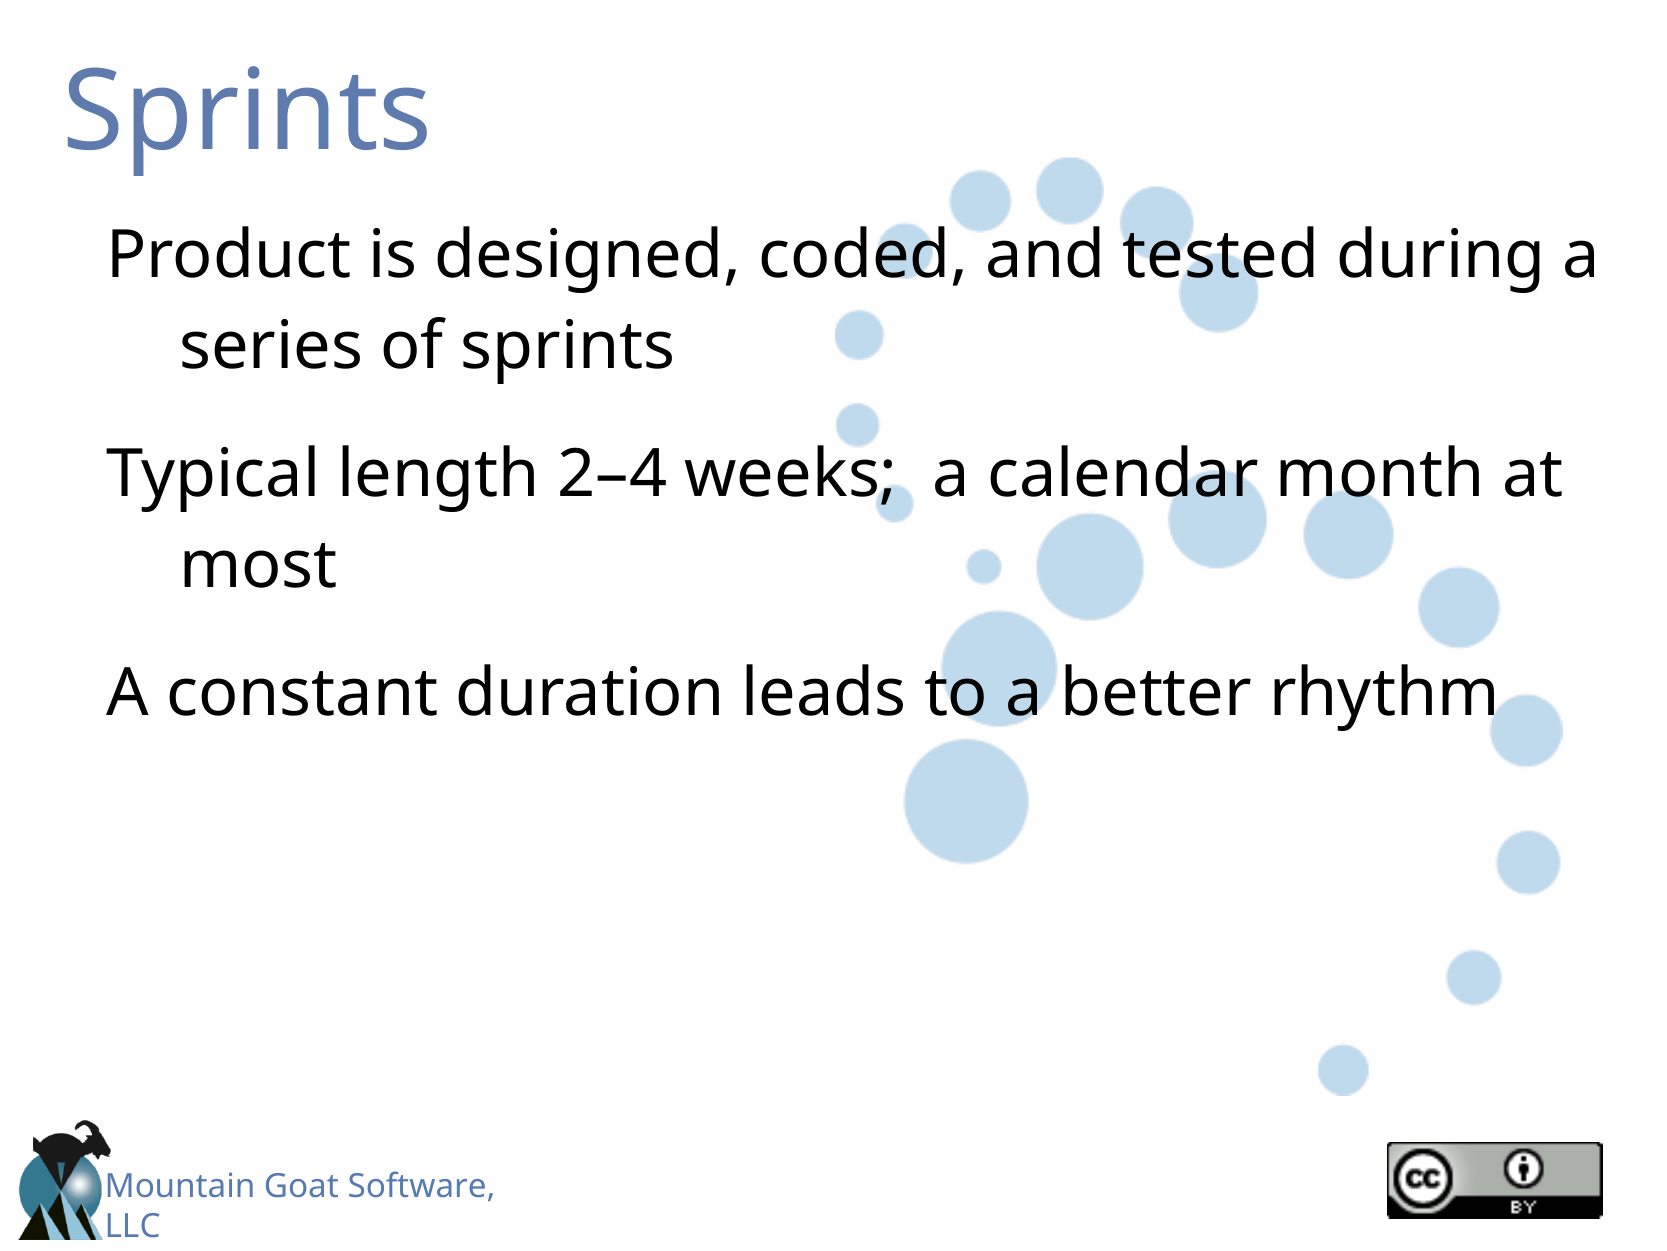

# Sprints
Product is designed, coded, and tested during a series of sprints
Typical length 2–4 weeks; a calendar month at most
A constant duration leads to a better rhythm